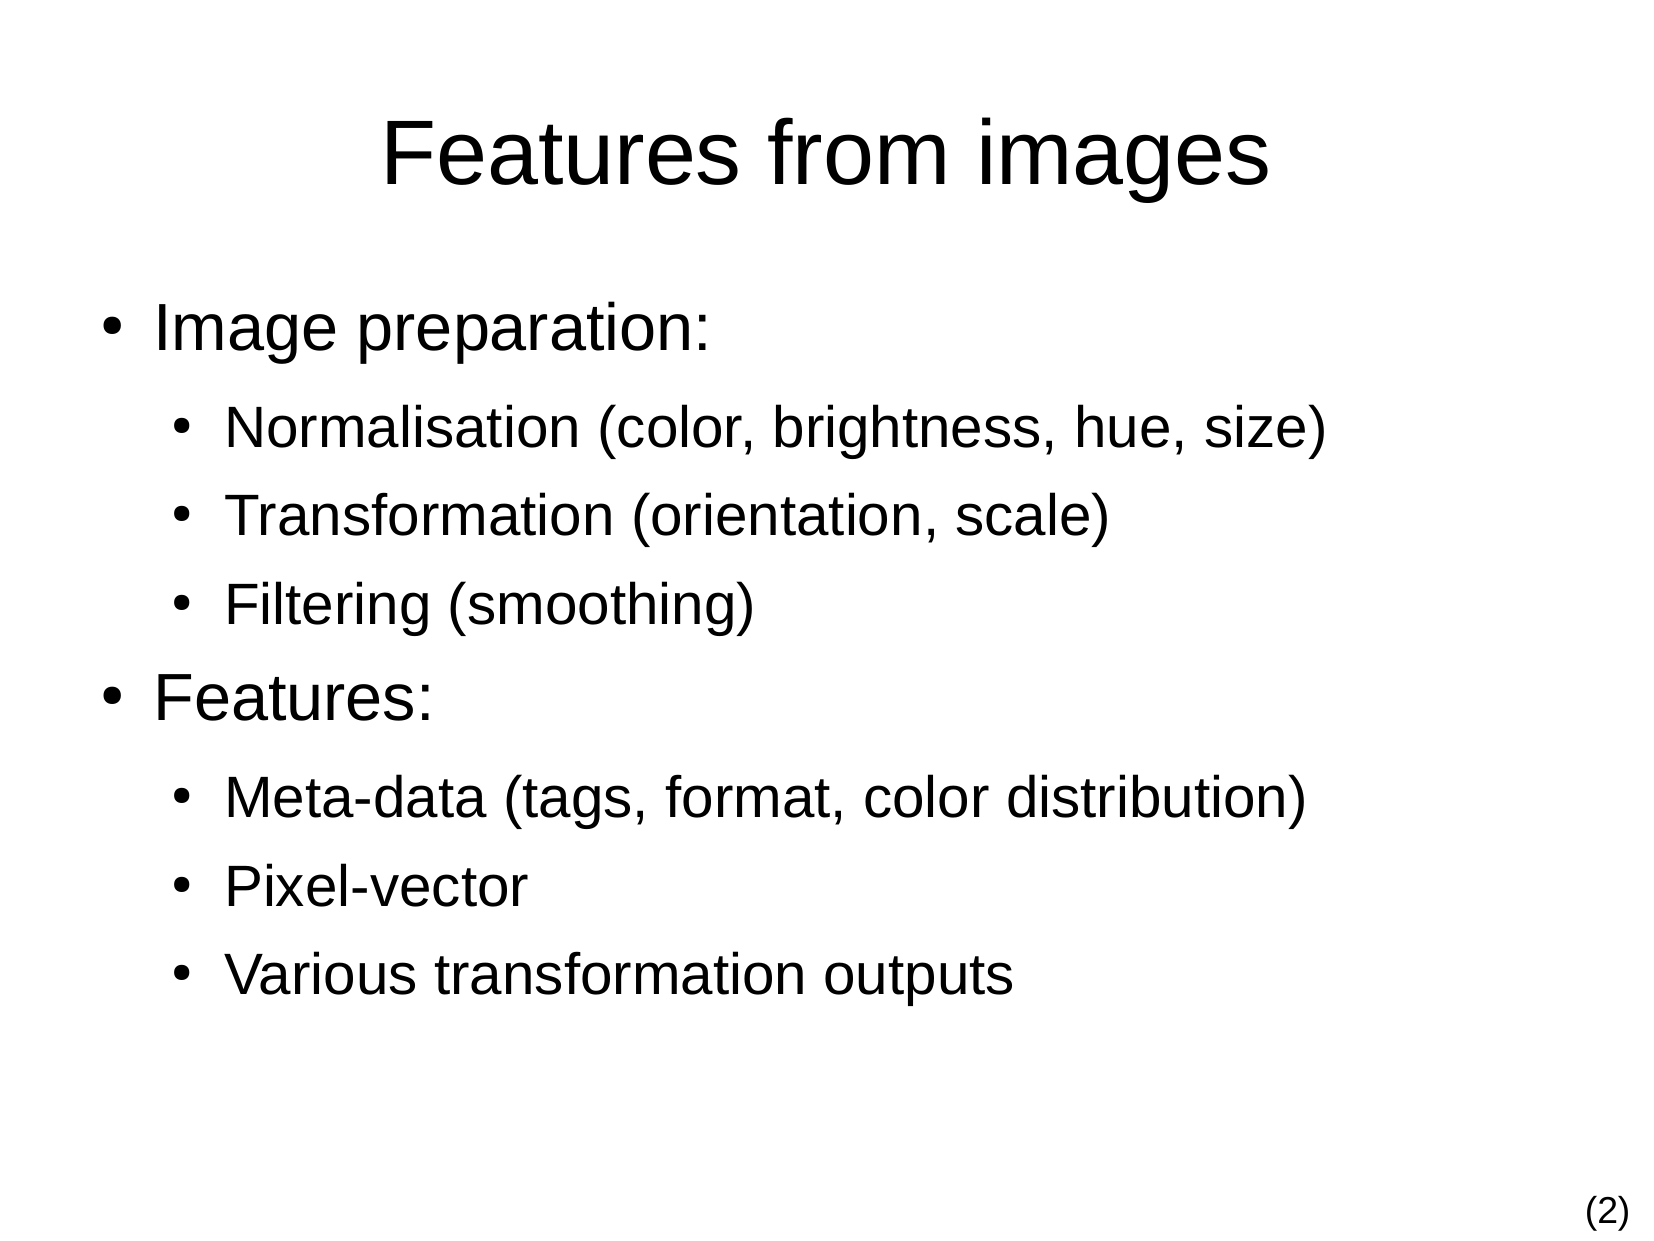

# Features from images
Image preparation:
Normalisation (color, brightness, hue, size)
Transformation (orientation, scale)
Filtering (smoothing)
Features:
Meta-data (tags, format, color distribution)
Pixel-vector
Various transformation outputs
(2)